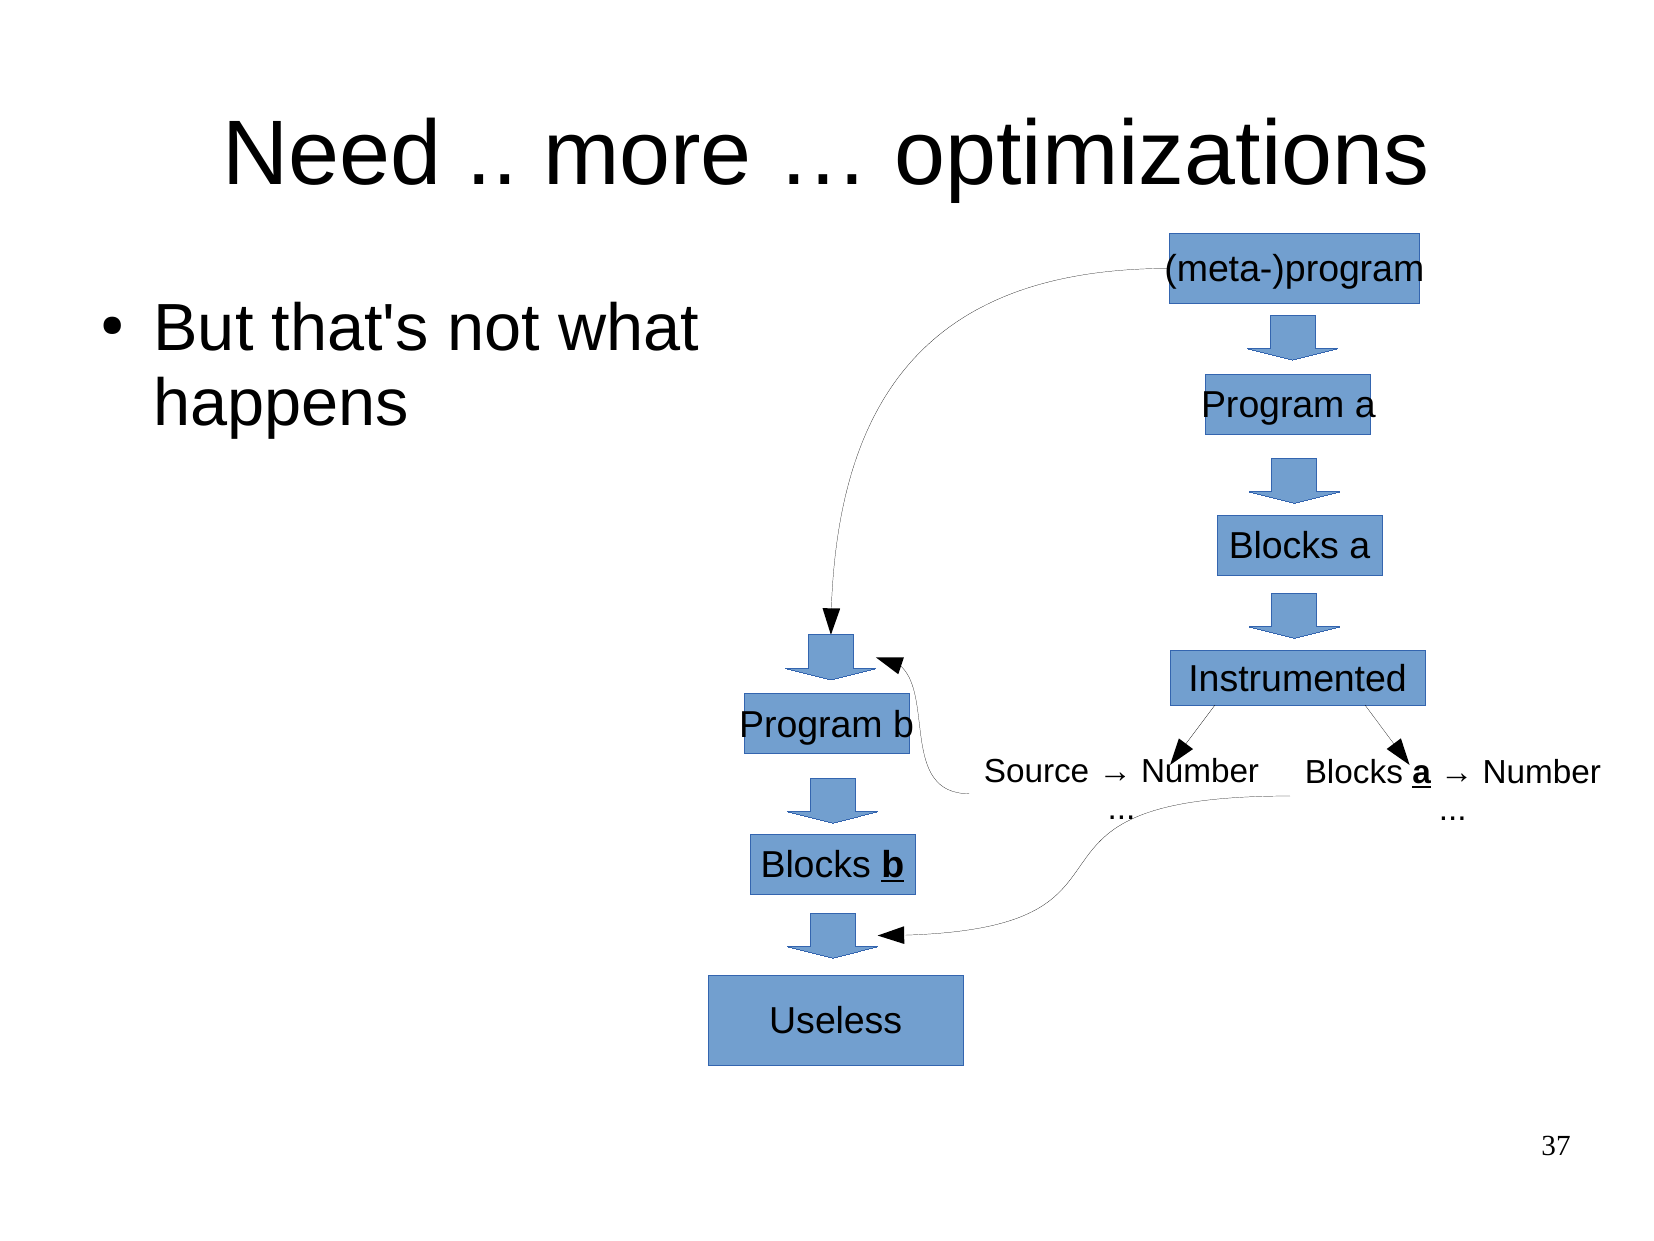

# Need .. more … optimizations
(meta-)program
But that's not what happens
Program a
Blocks a
Instrumented
Program b
Source → Number
...
Blocks a → Number
...
Blocks b
Useless
37